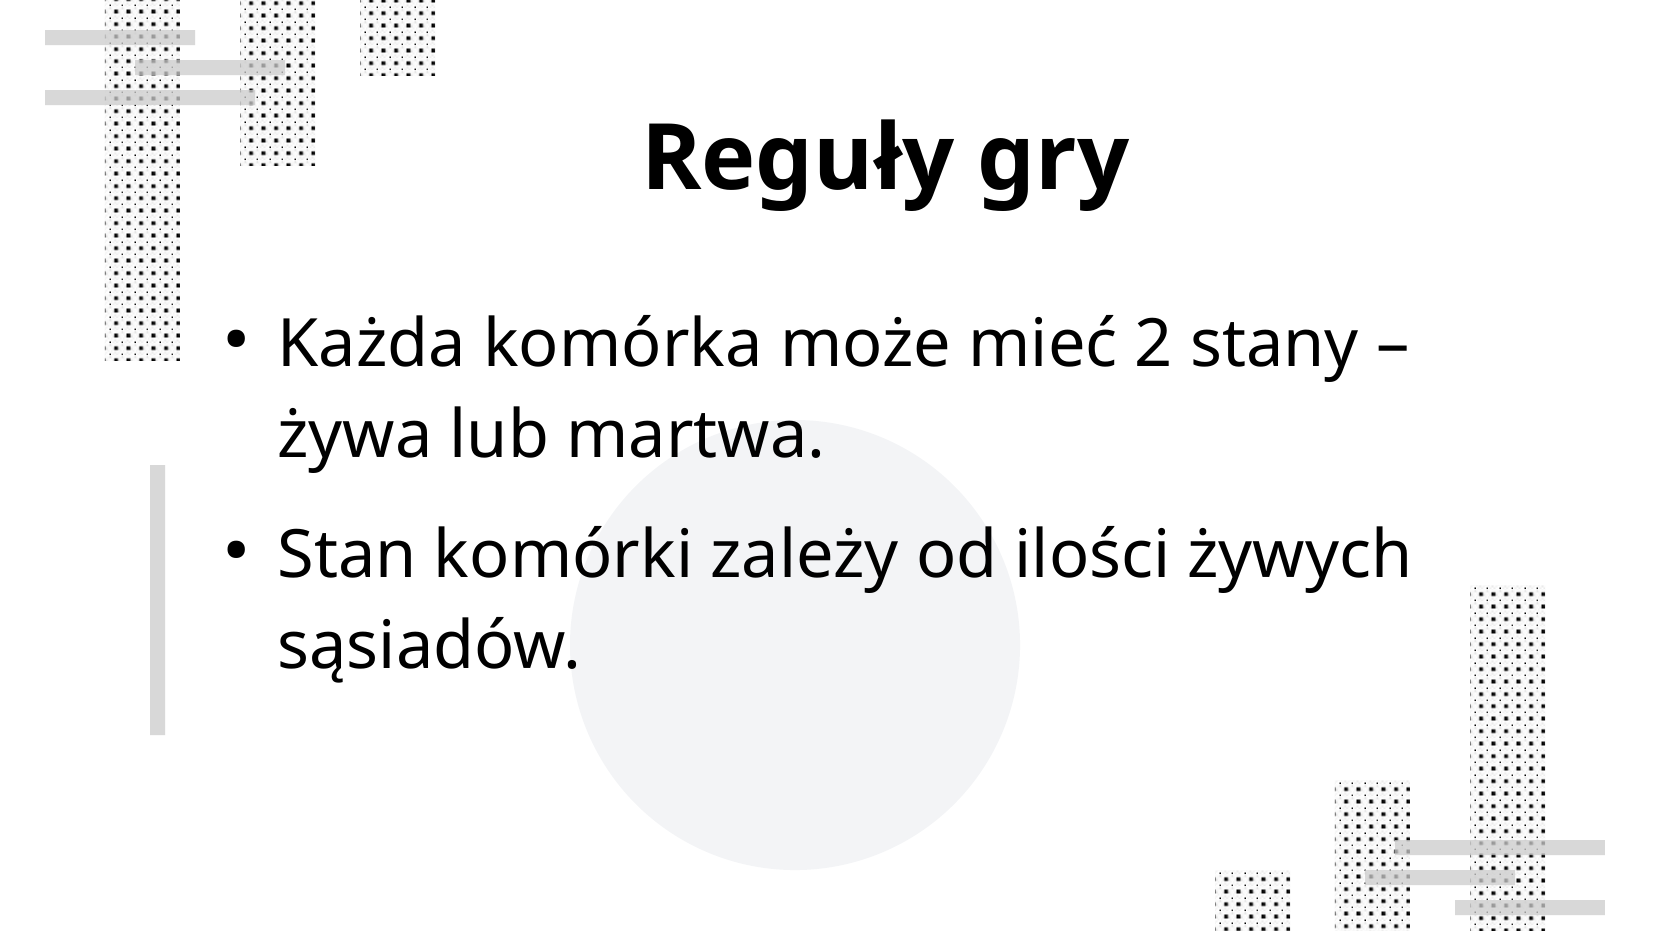

# Reguły gry
Każda komórka może mieć 2 stany – żywa lub martwa.
Stan komórki zależy od ilości żywych sąsiadów.